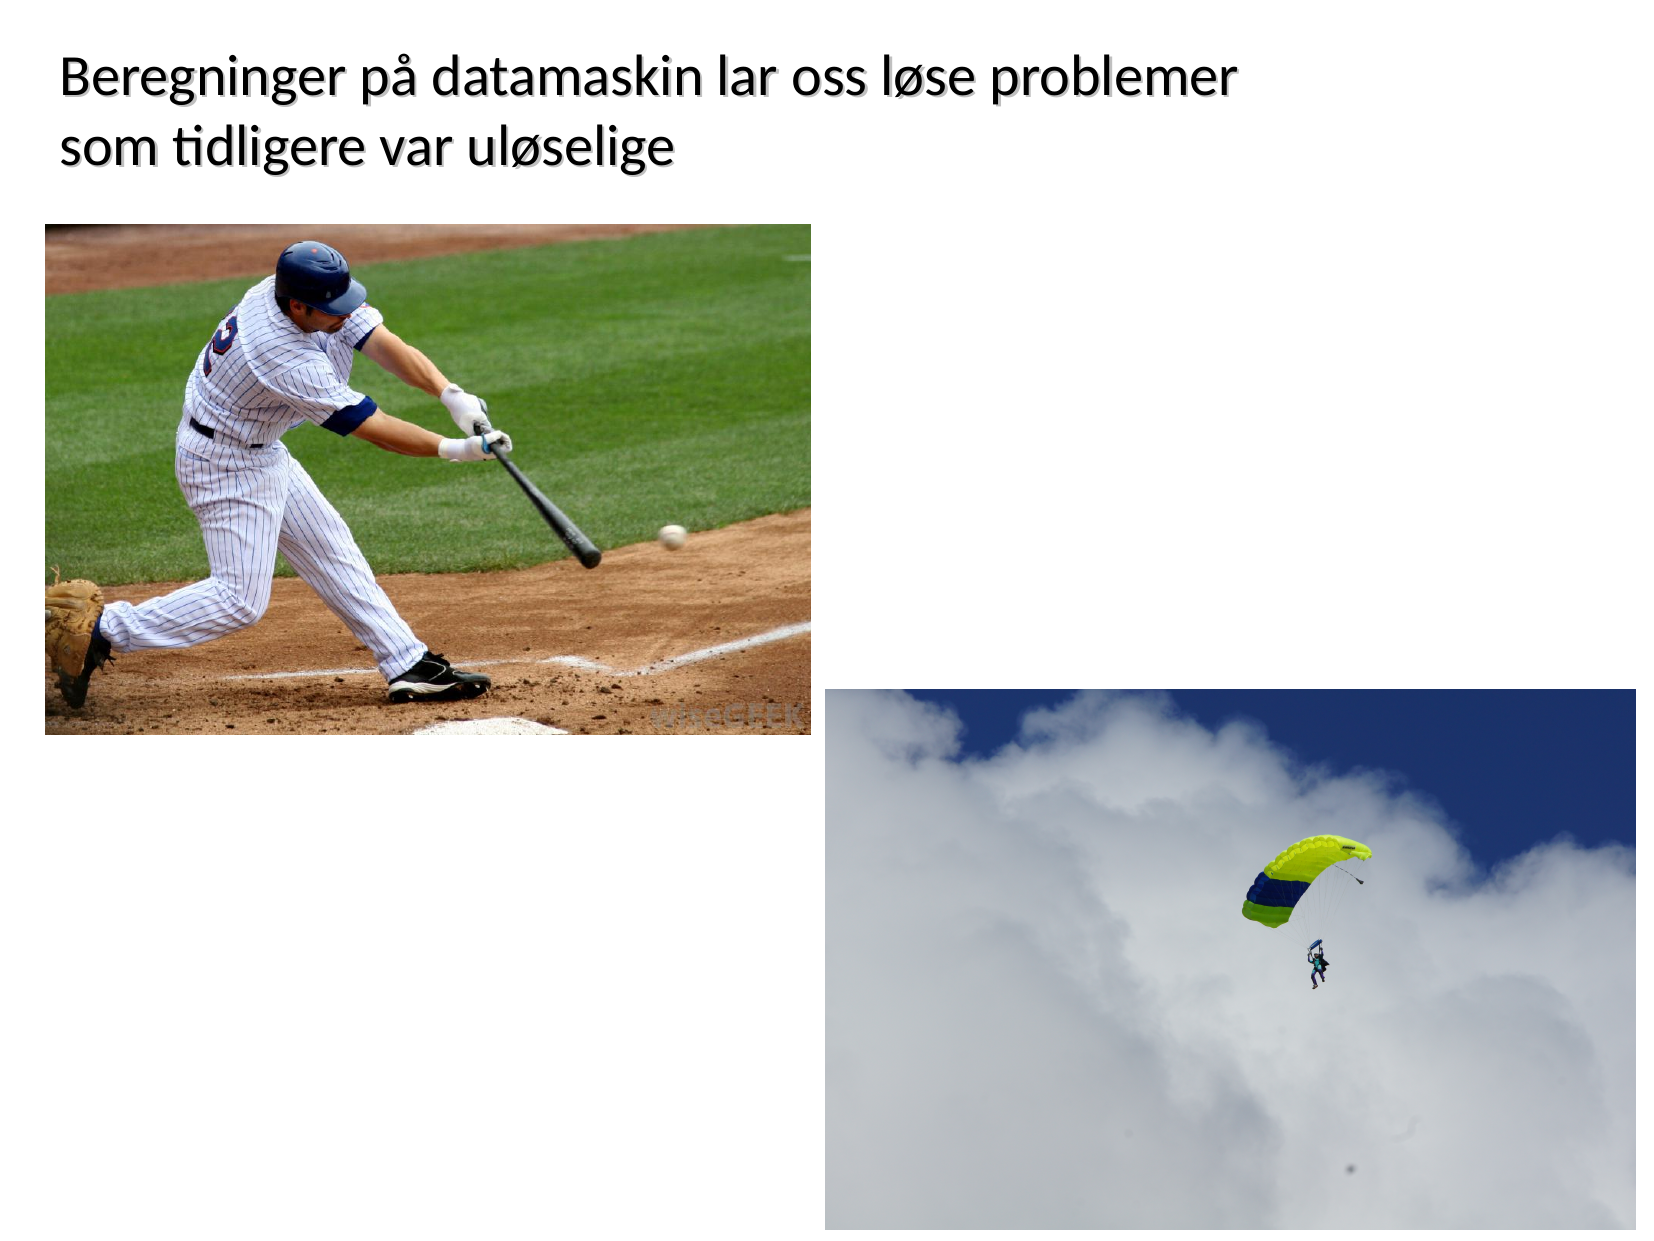

Beregninger på datamaskin lar oss løse problemer som tidligere var uløselige